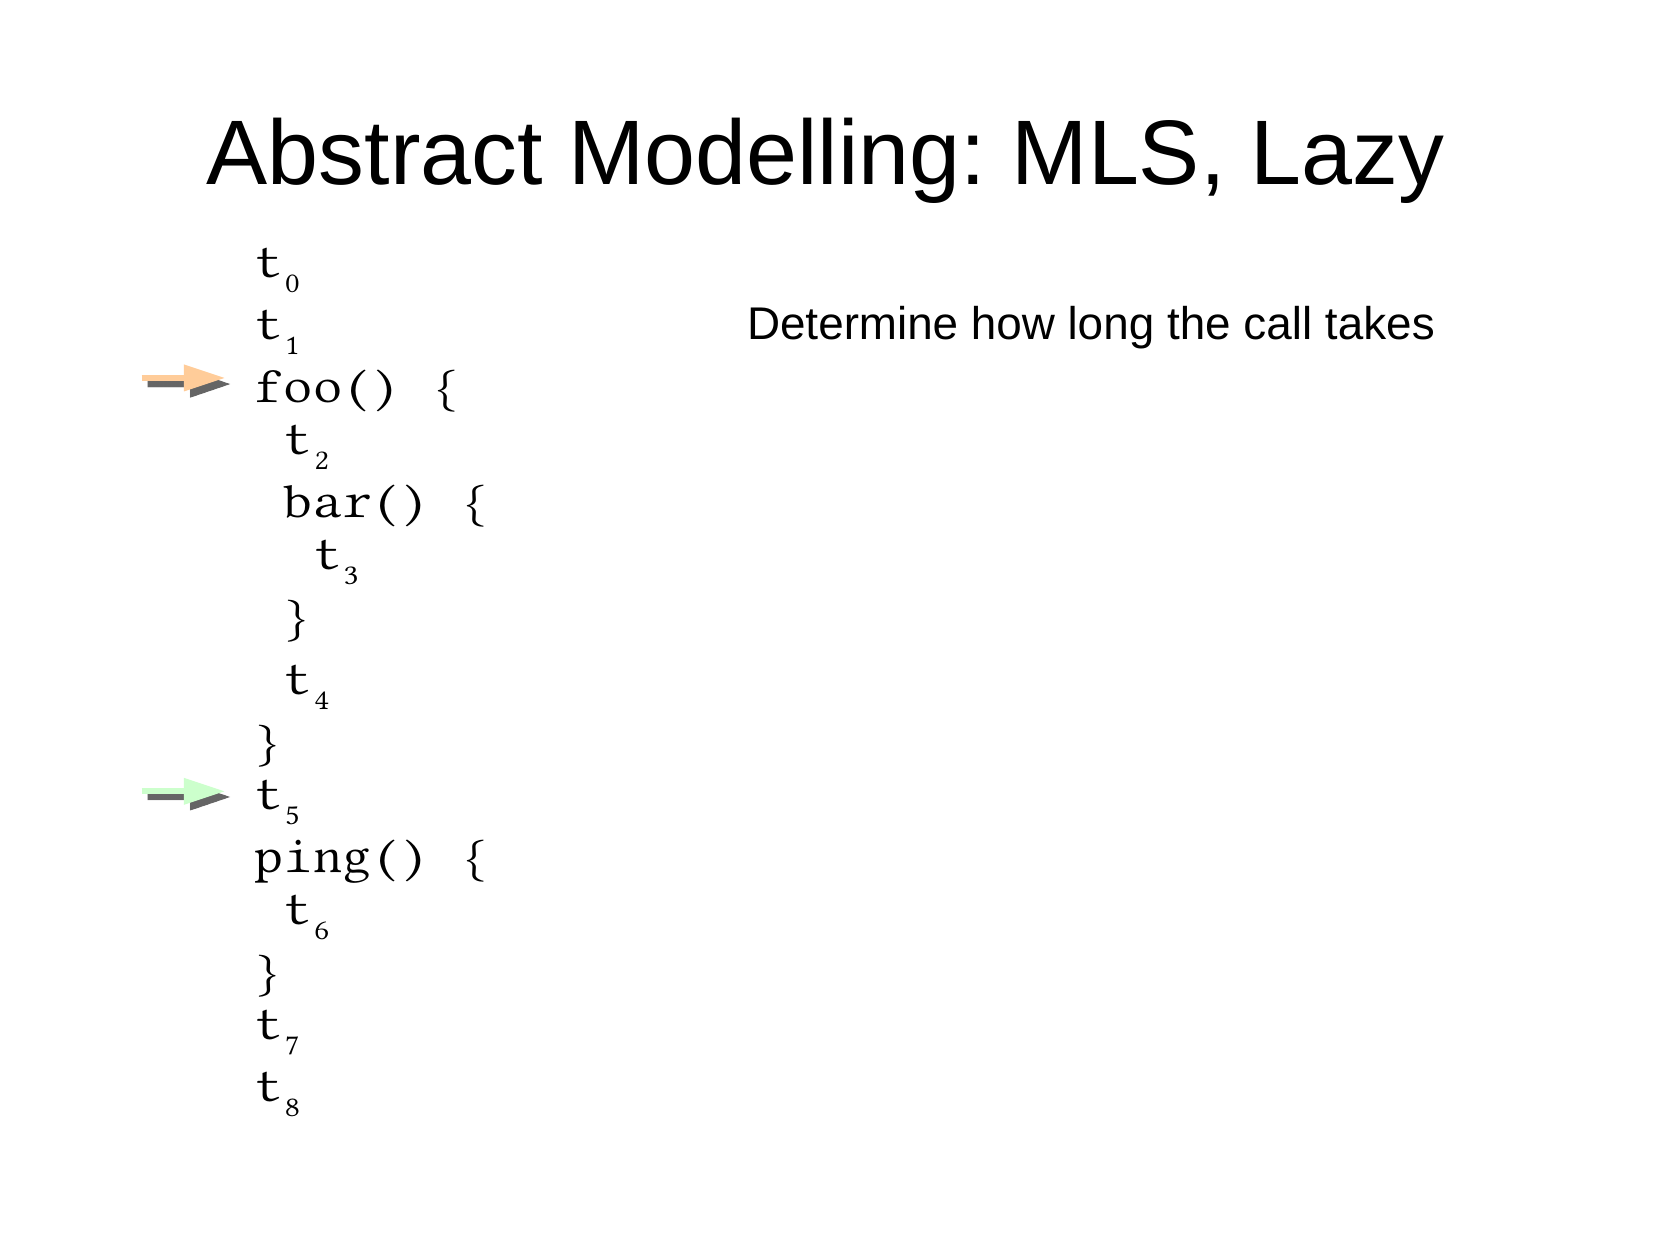

# Abstract Modelling: MLS, Lazy
t0
t1
foo() {
 t2
 bar() {
 t3
 }
 t4
}
t5
ping() {
 t6
}
t7
t8
Determine how long the call takes